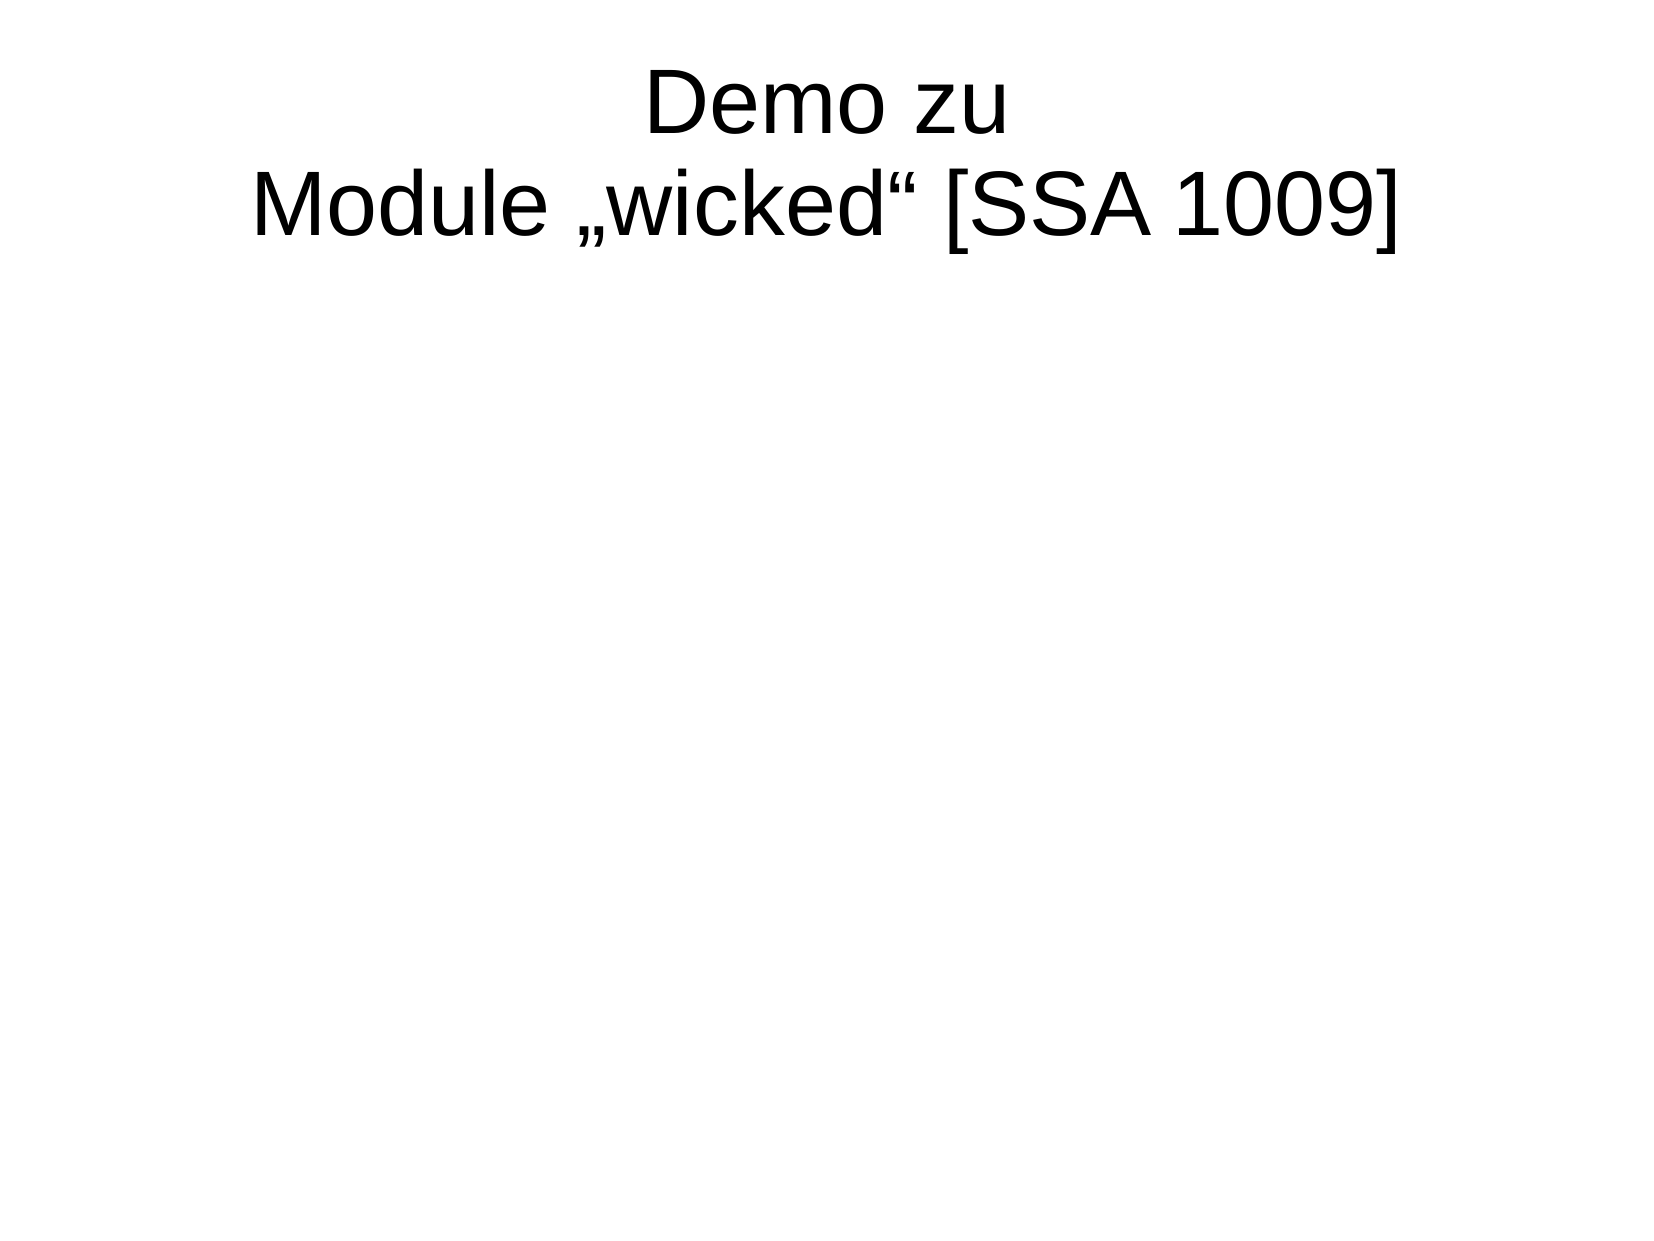

# Demo zu Module „wicked“ [SSA 1009]